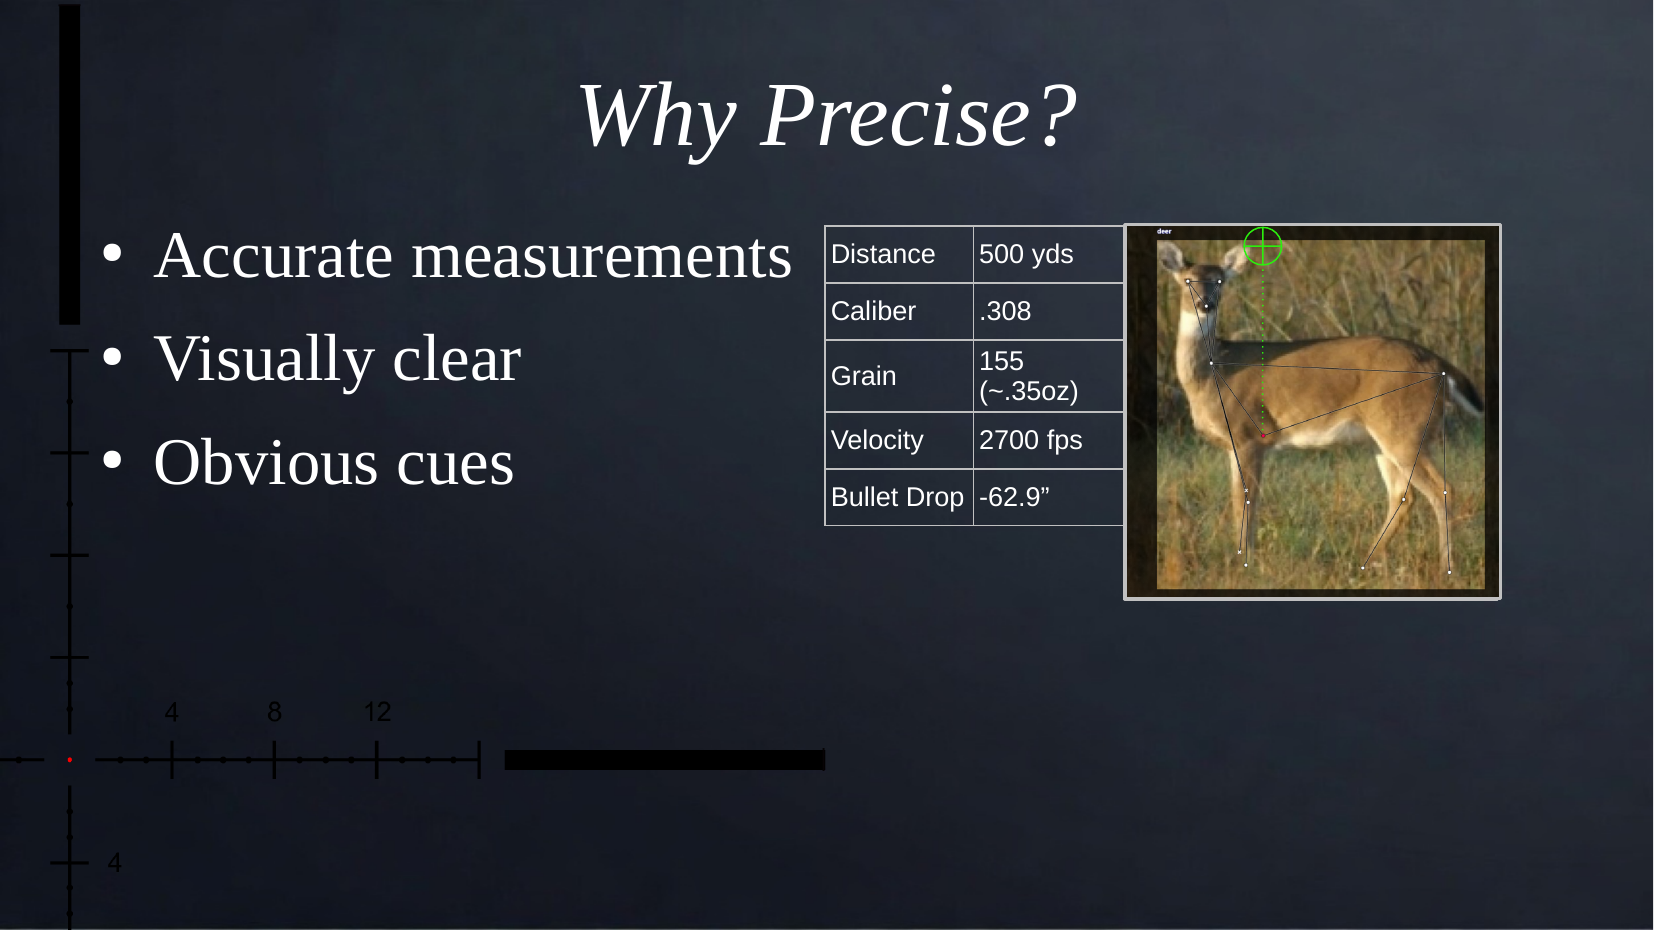

Why Precise?
# Accurate measurements
Visually clear
Obvious cues
| Distance | 500 yds |
| --- | --- |
| Caliber | .308 |
| Grain | 155 (~.35oz) |
| Velocity | 2700 fps |
| Bullet Drop | -62.9” |